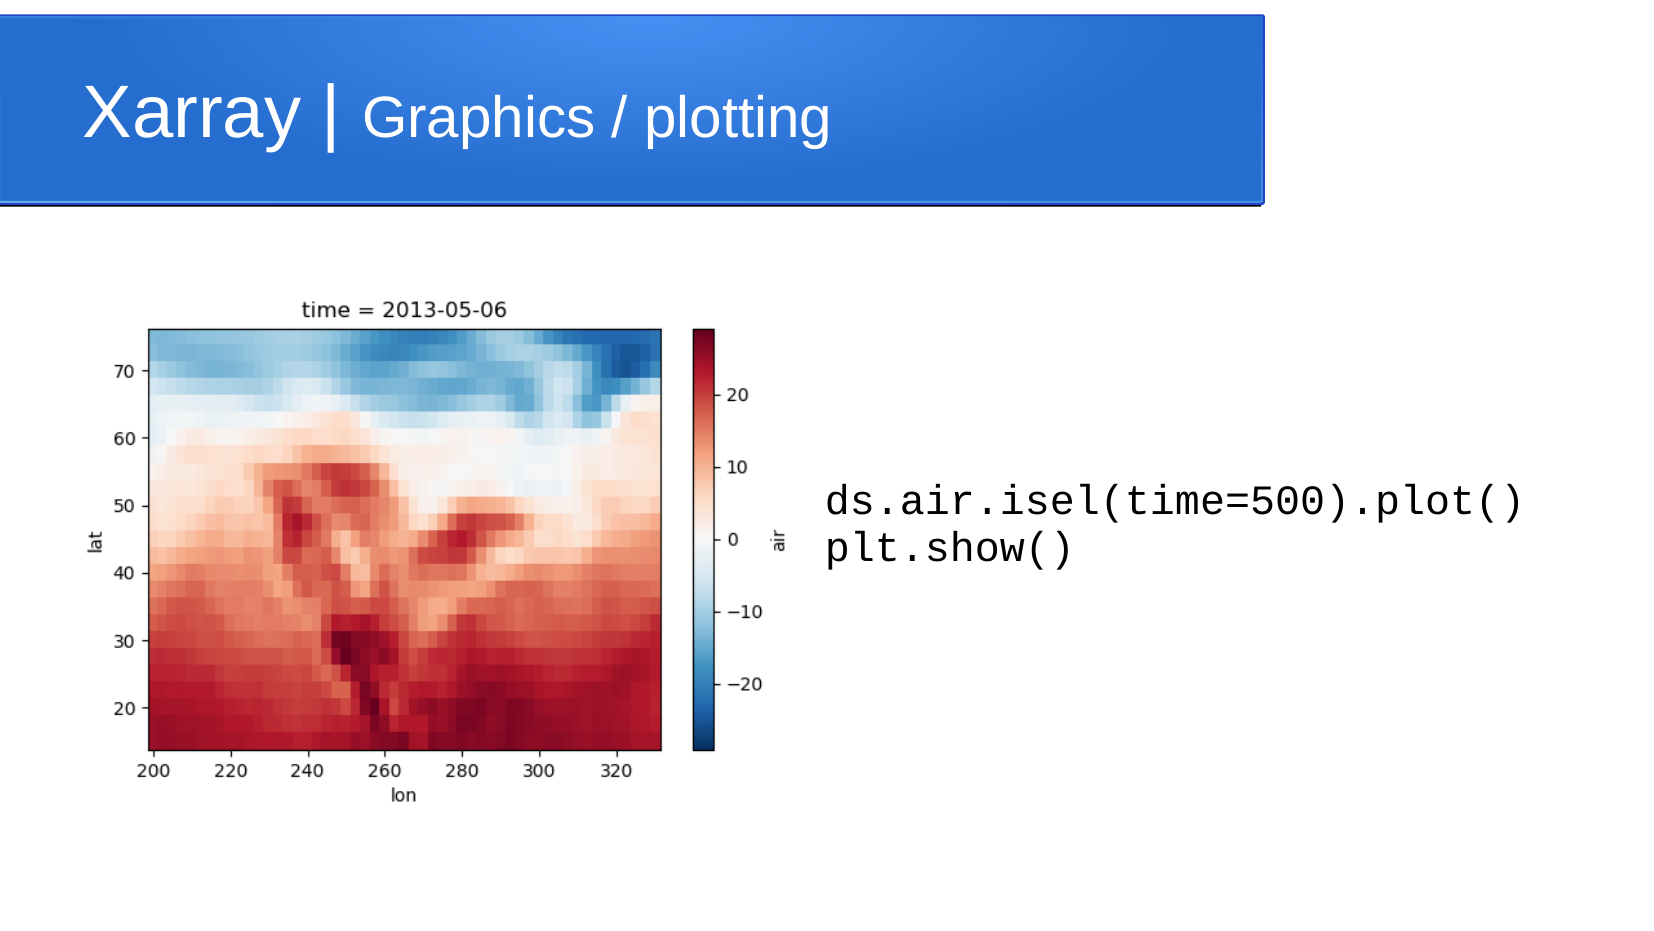

# Xarray | Graphics / plotting
ds.air.isel(time=500).plot()
plt.show()